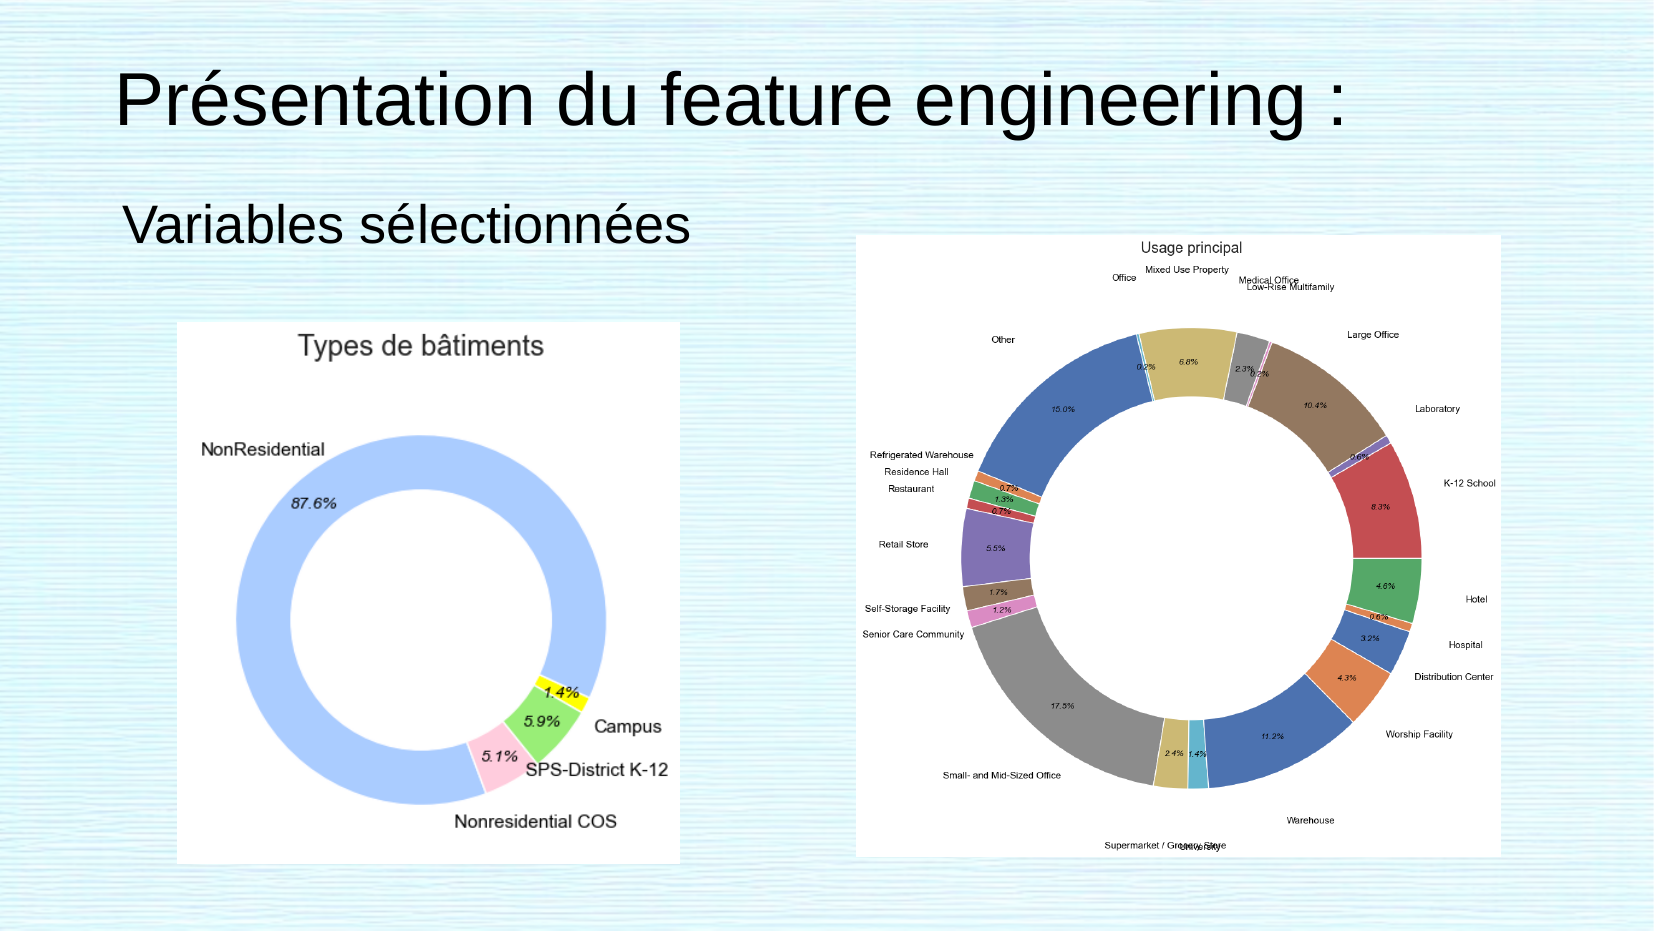

# Présentation du feature engineering :
Variables sélectionnées